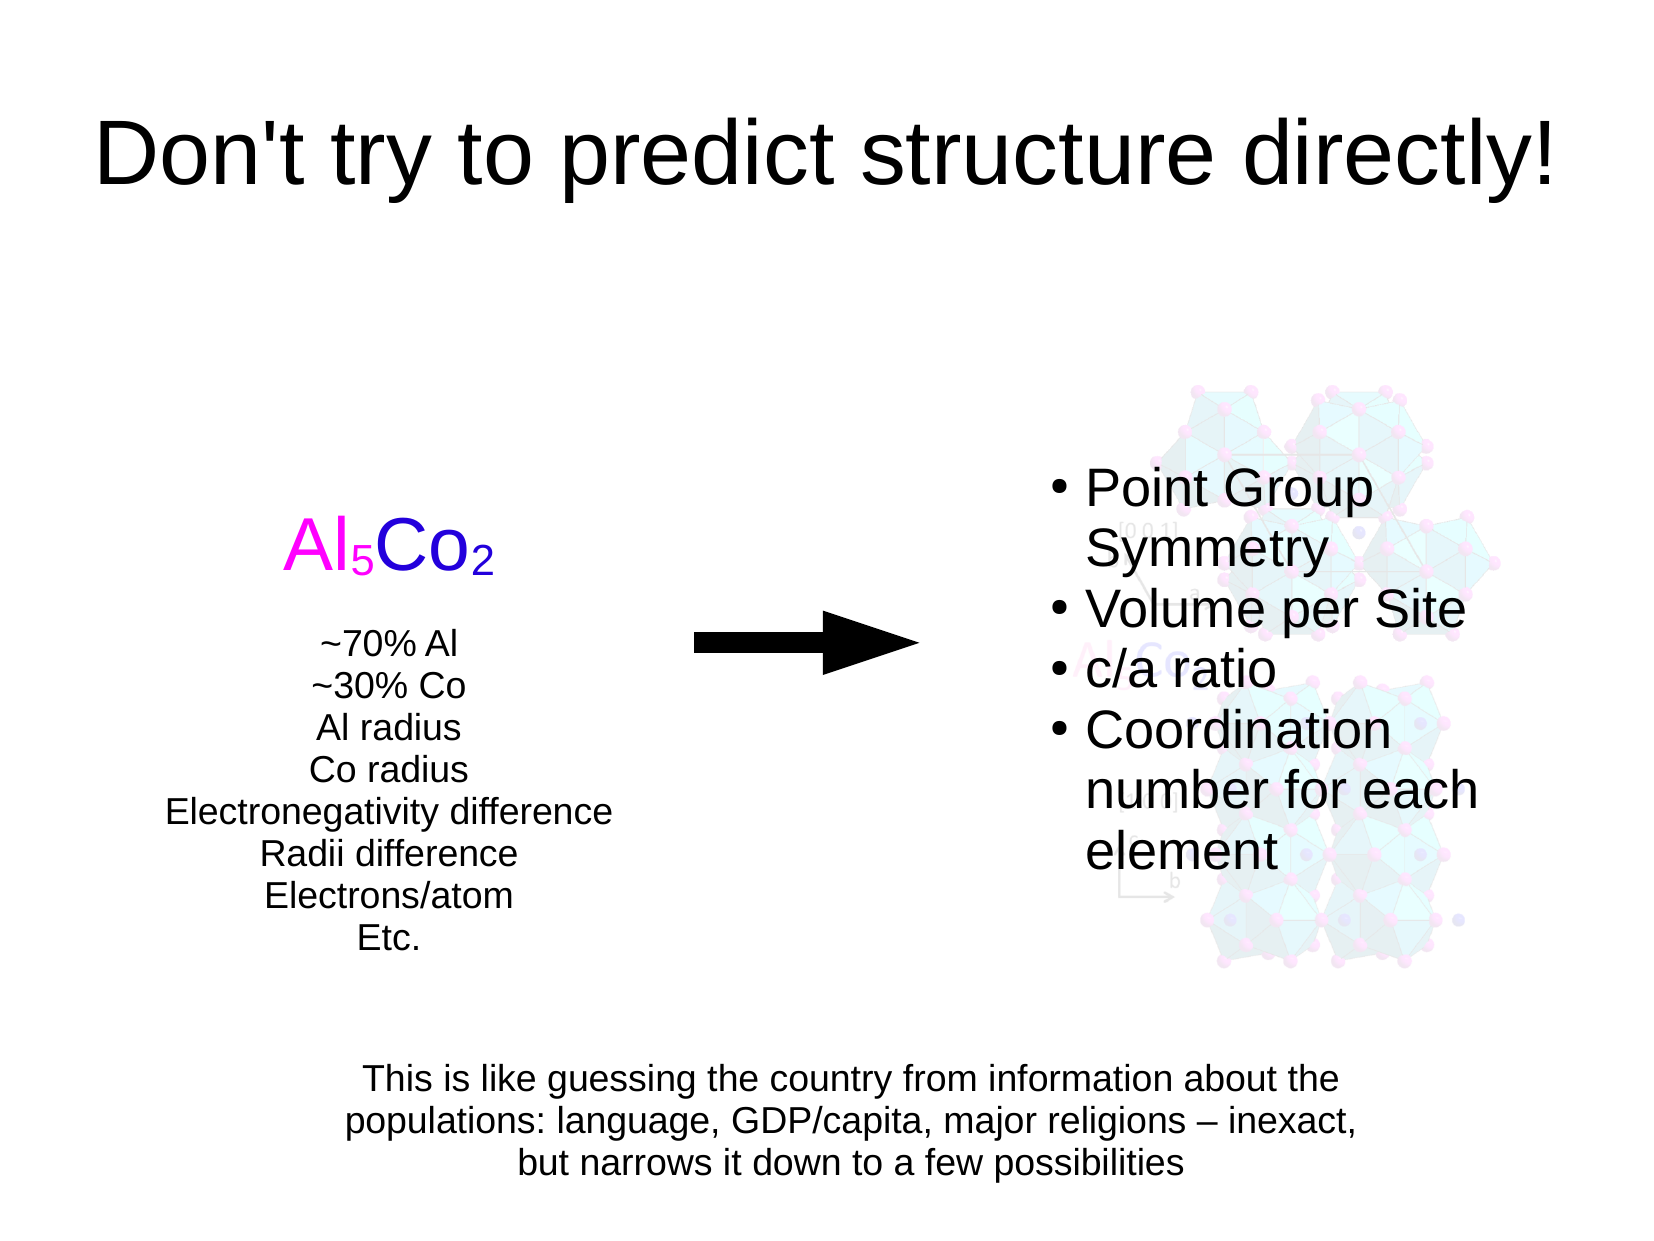

# Don't try to predict structure directly!
Point Group Symmetry
Volume per Site
c/a ratio
Coordination number for each element
Al5Co2
~70% Al
~30% Co
Al radius
Co radius
Electronegativity difference
Radii difference
Electrons/atom
Etc.
This is like guessing the country from information about the populations: language, GDP/capita, major religions – inexact, but narrows it down to a few possibilities